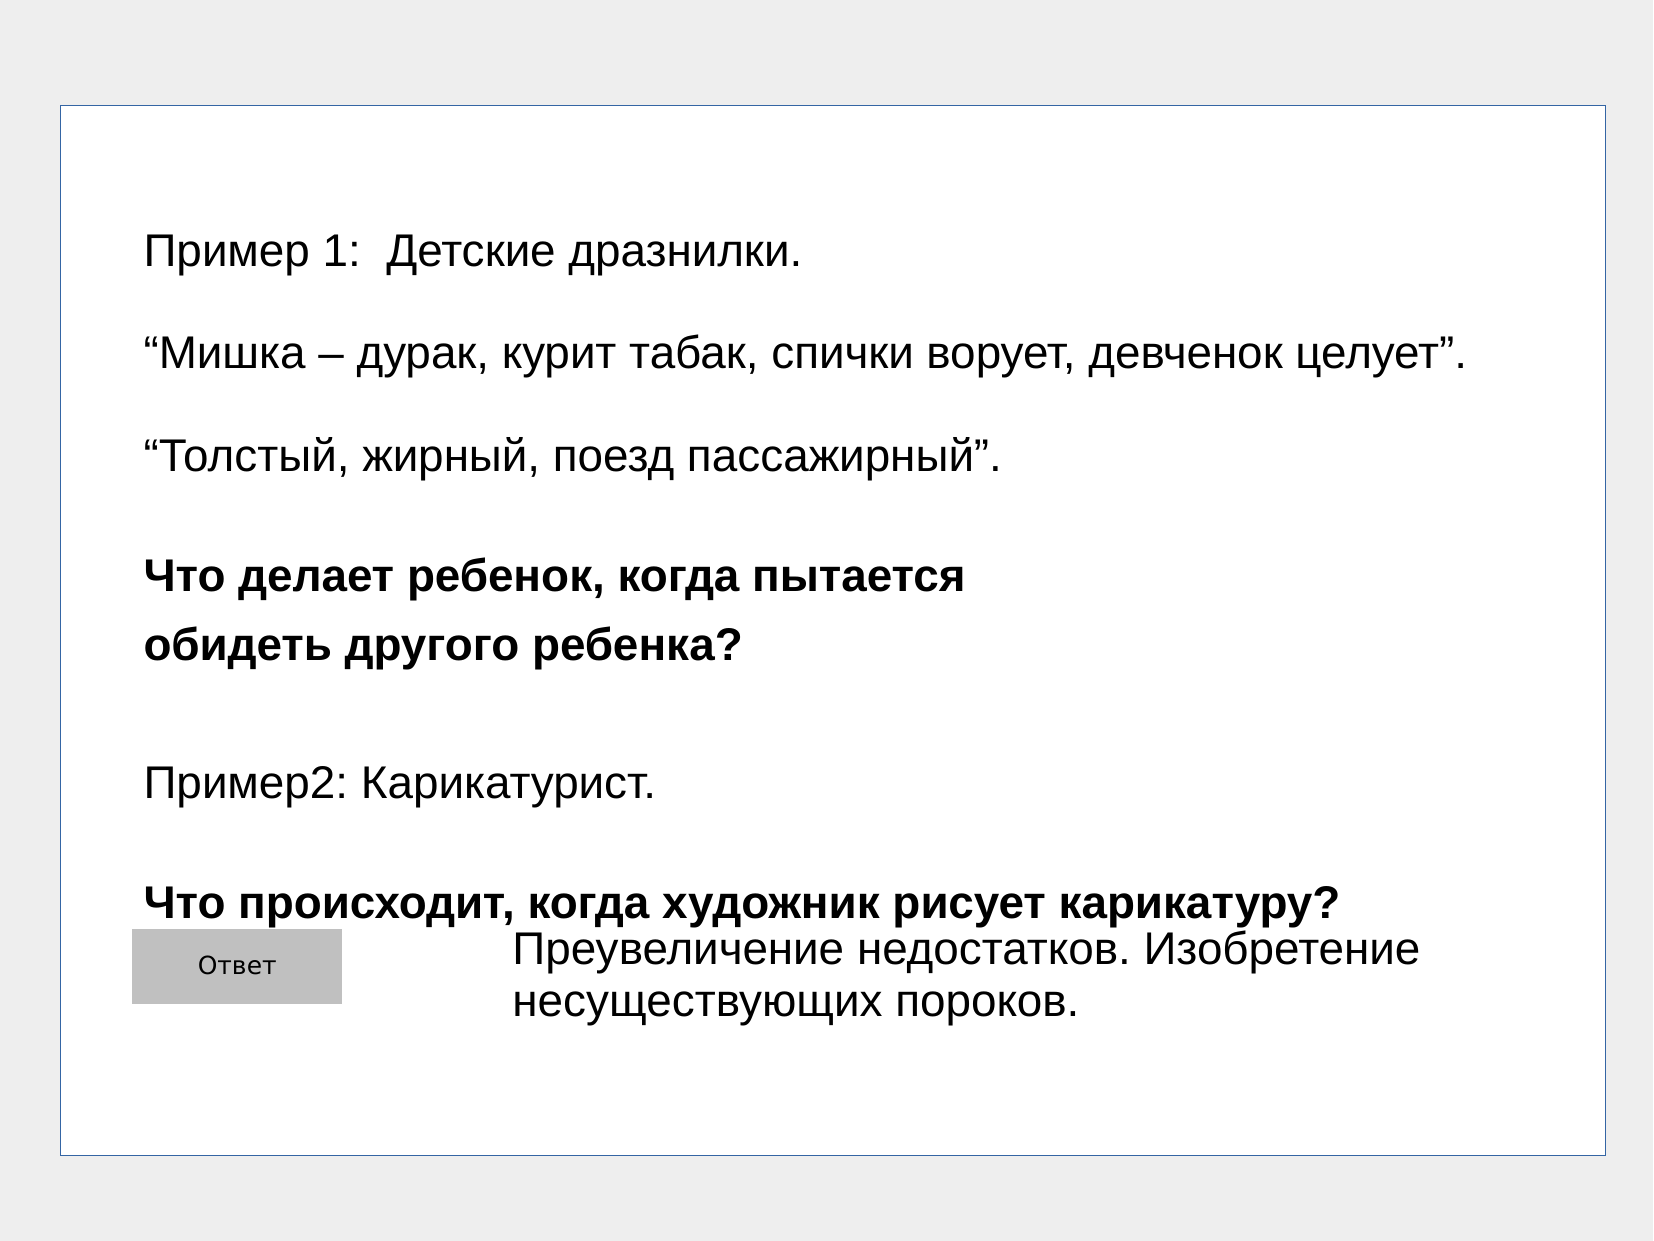

# Пример 1: Детские дразнилки.
“Мишка – дурак, курит табак, спички ворует, девченок целует”.
“Толстый, жирный, поезд пассажирный”.
Что делает ребенок, когда пытается
обидеть другого ребенка?
Пример2: Карикатурист.
Что происходит, когда художник рисует карикатуру?
Преувеличение недостатков. Изобретение несуществующих пороков.